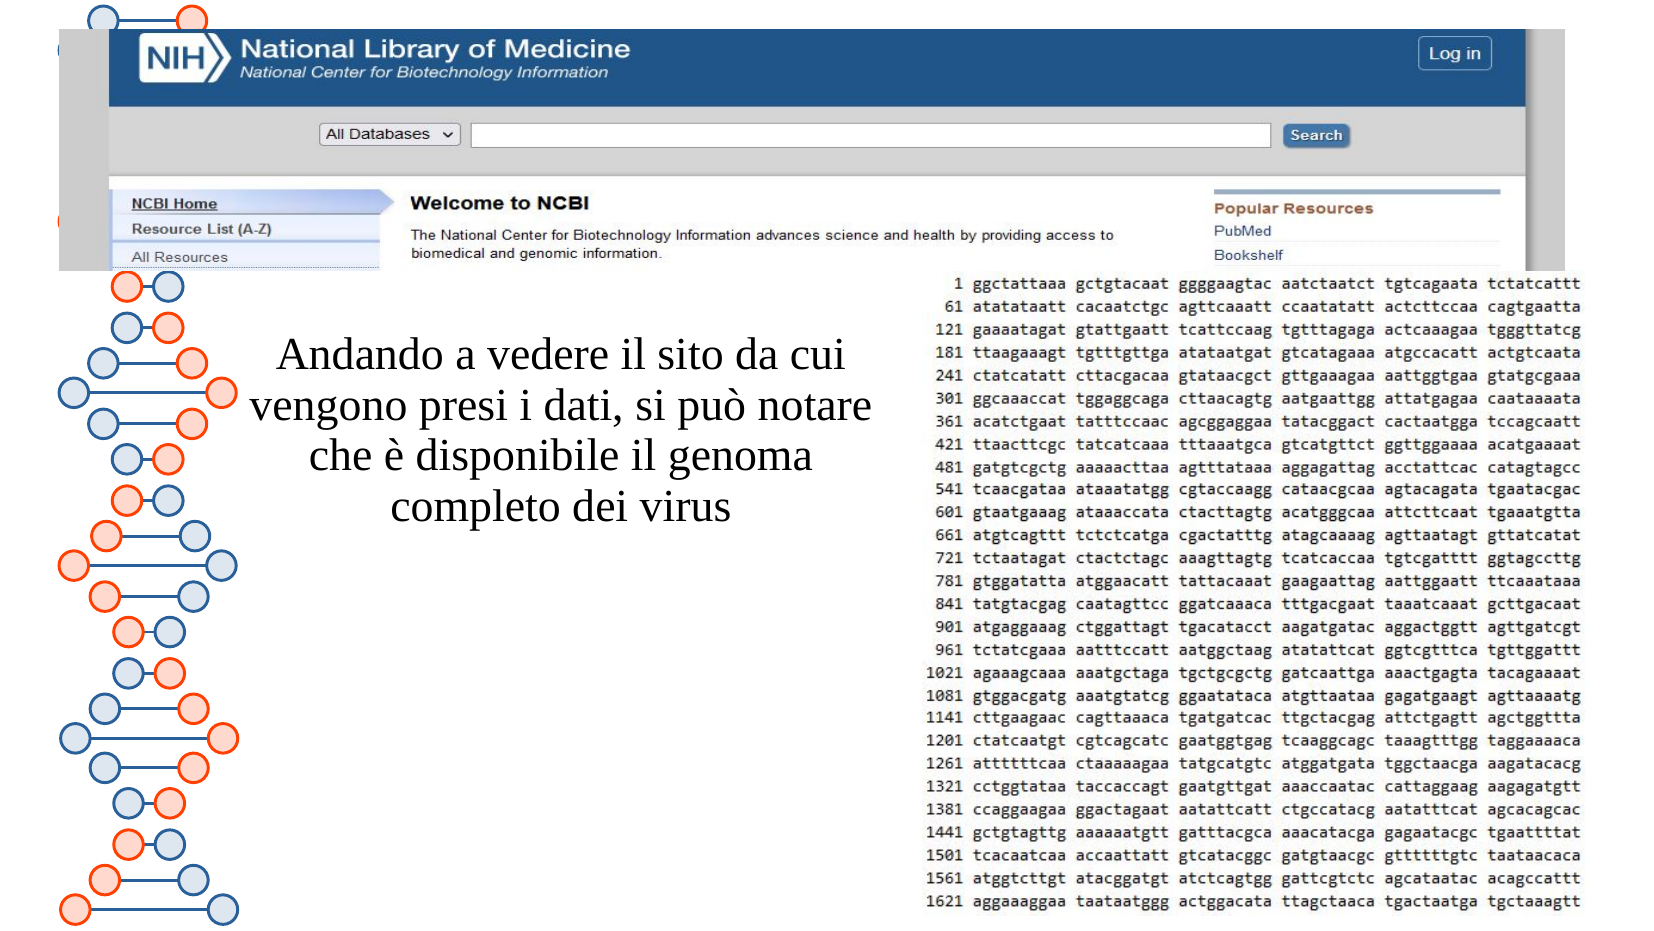

# Andando a vedere il sito da cui vengono presi i dati, si può notare che è disponibile il genoma completo dei virus
4